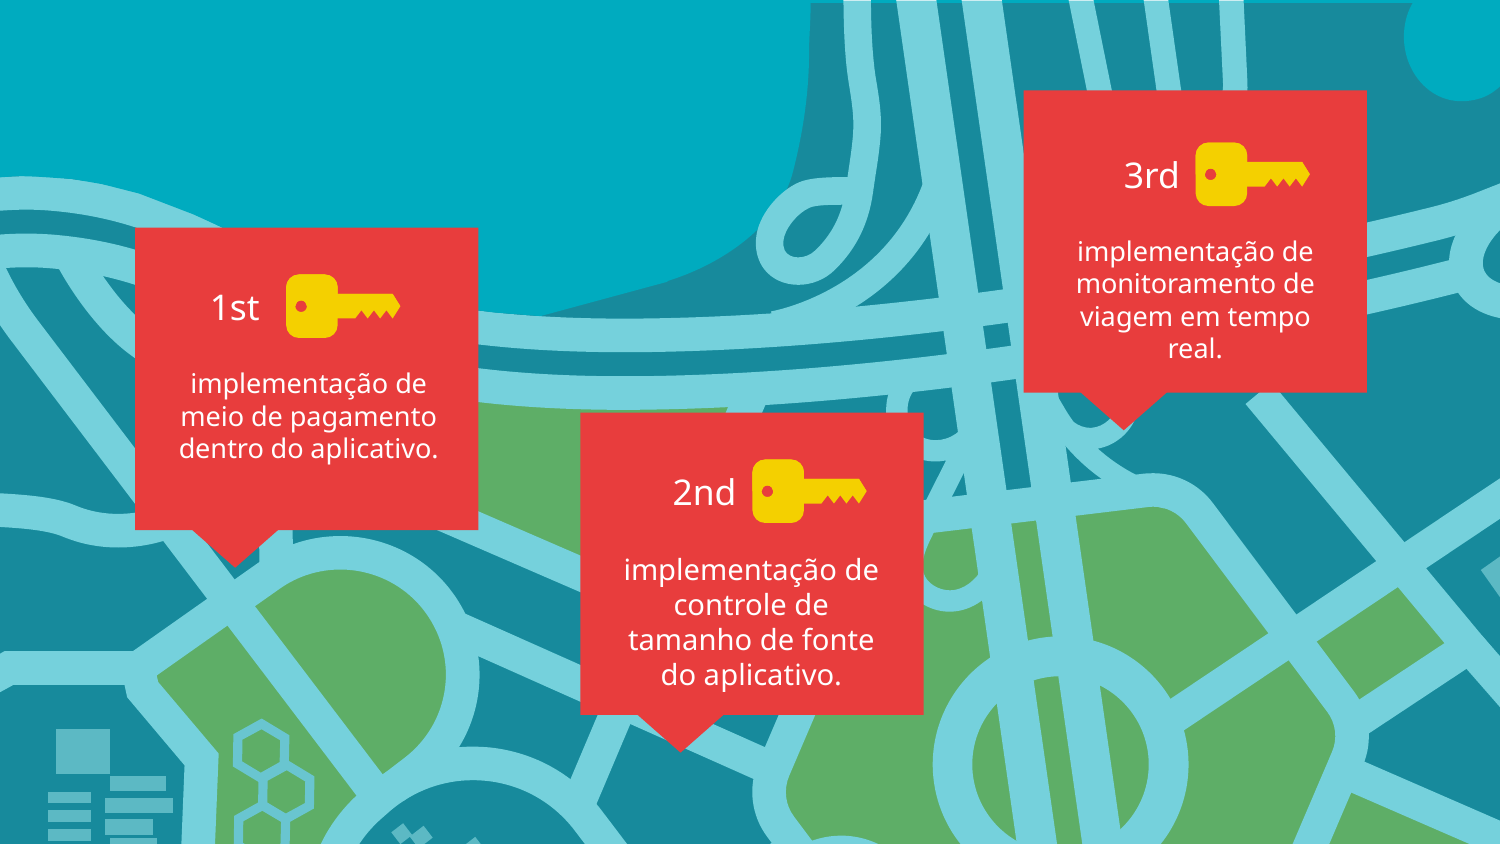

3rd
implementação de monitoramento de viagem em tempo real.
1st
# implementação de meio de pagamento dentro do aplicativo.
2nd
implementação de controle de tamanho de fonte do aplicativo.